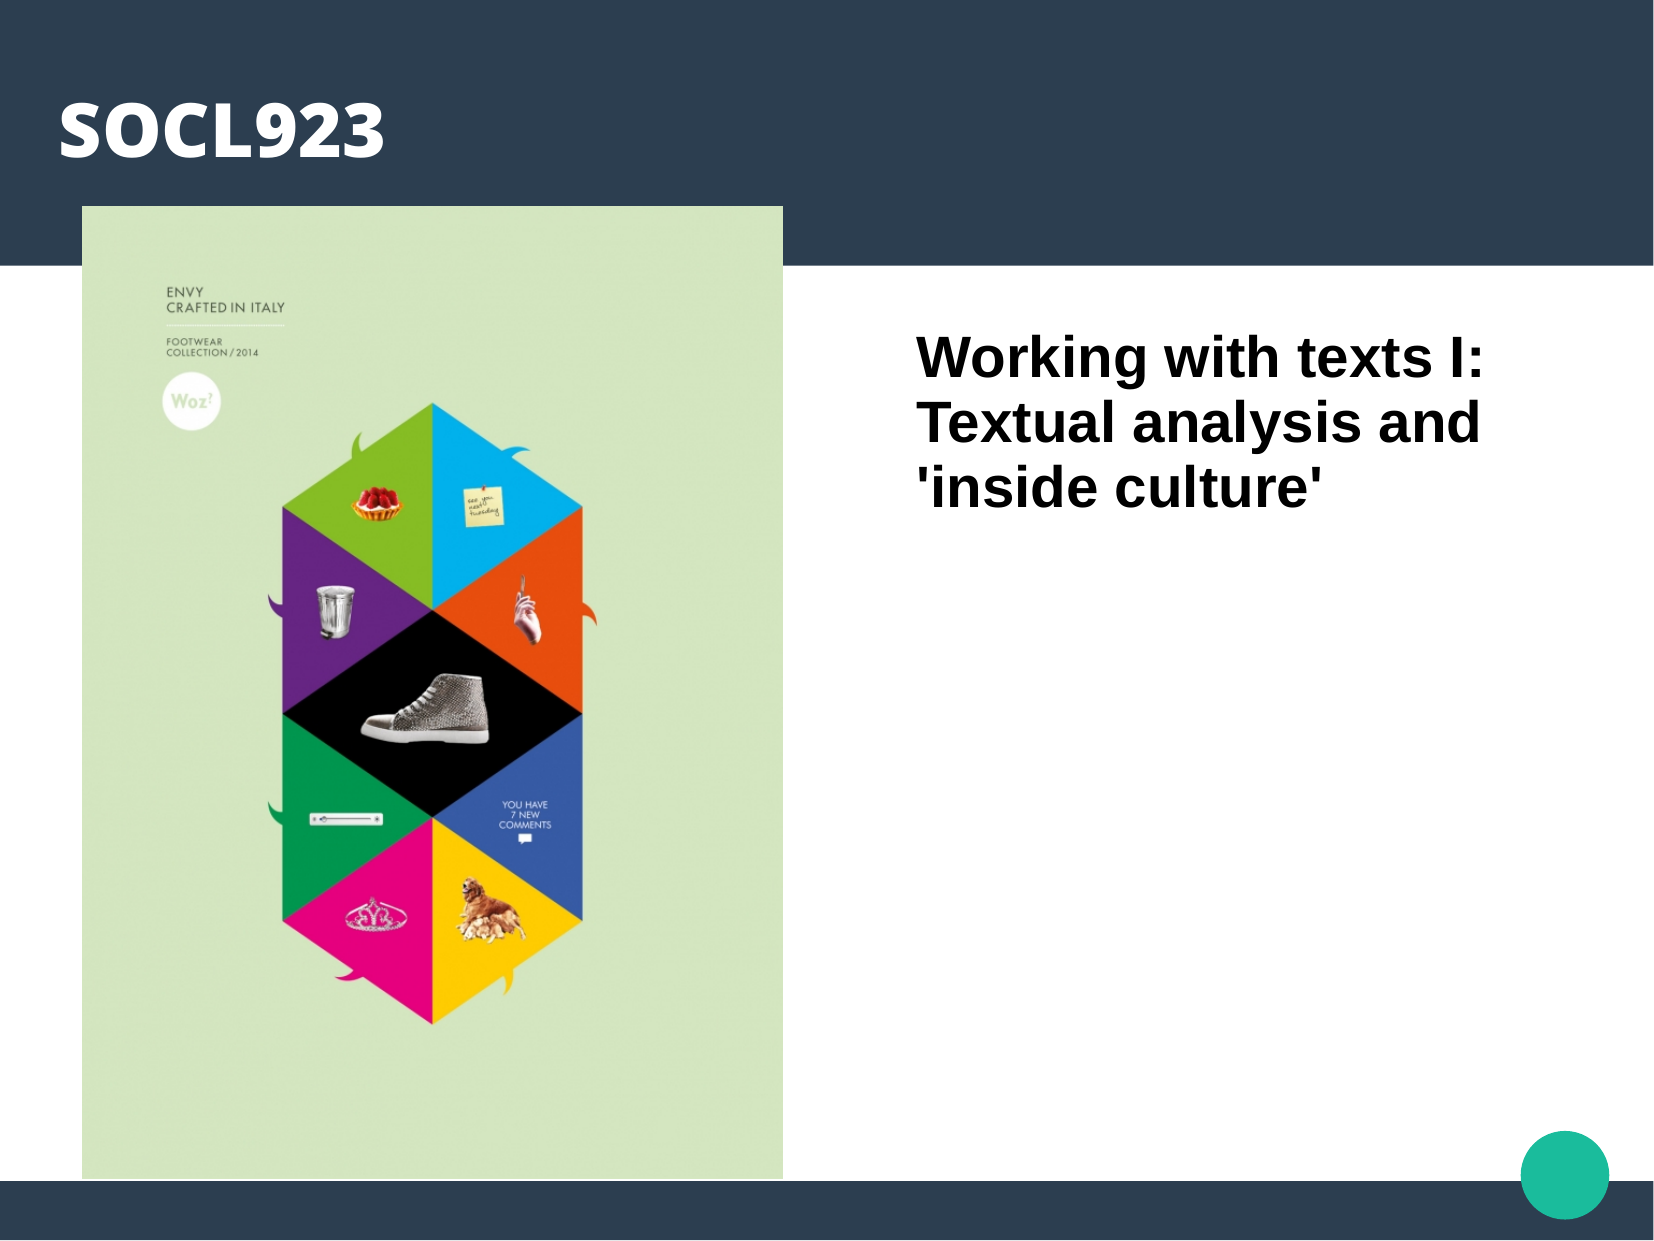

# SOCL923
Working with texts I: Textual analysis and 'inside culture'